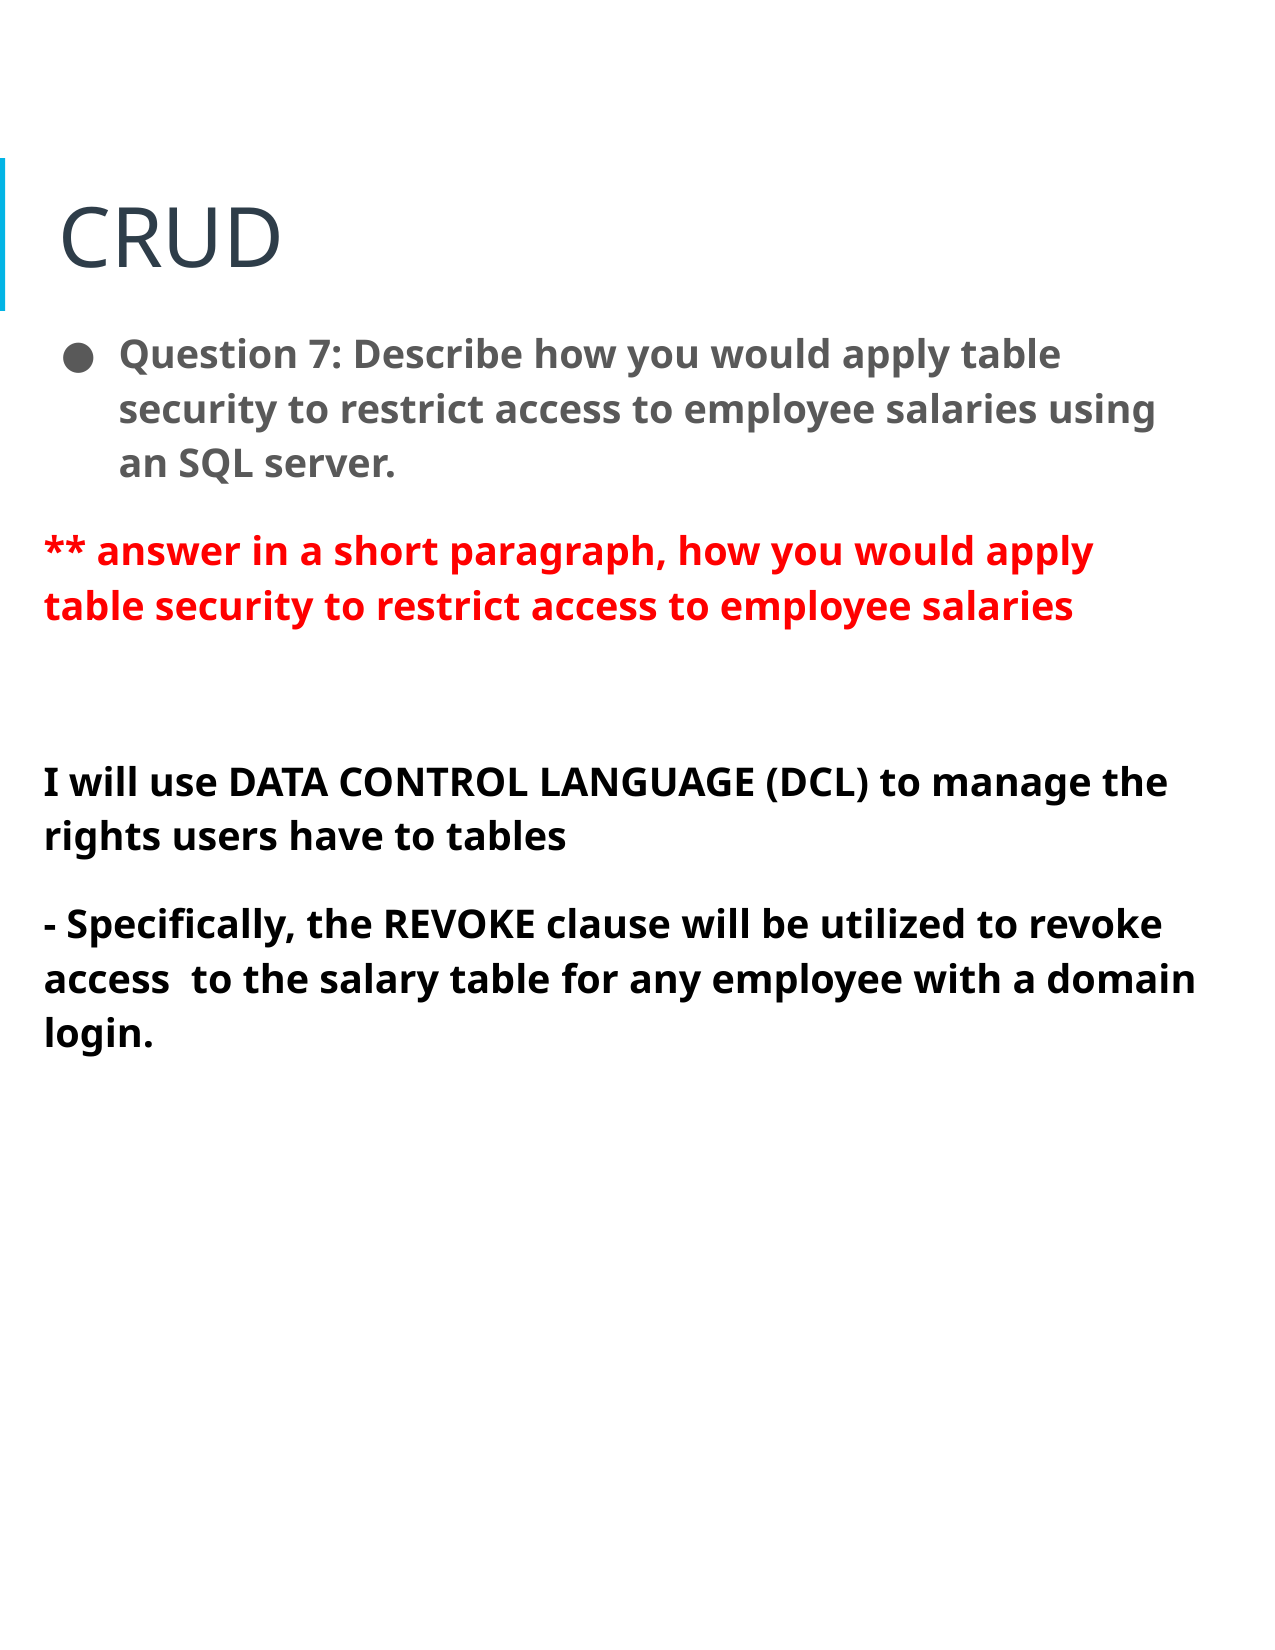

# CRUD
Question 7: Describe how you would apply table security to restrict access to employee salaries using an SQL server.
** answer in a short paragraph, how you would apply table security to restrict access to employee salaries
I will use DATA CONTROL LANGUAGE (DCL) to manage the rights users have to tables
- Specifically, the REVOKE clause will be utilized to revoke access to the salary table for any employee with a domain login.